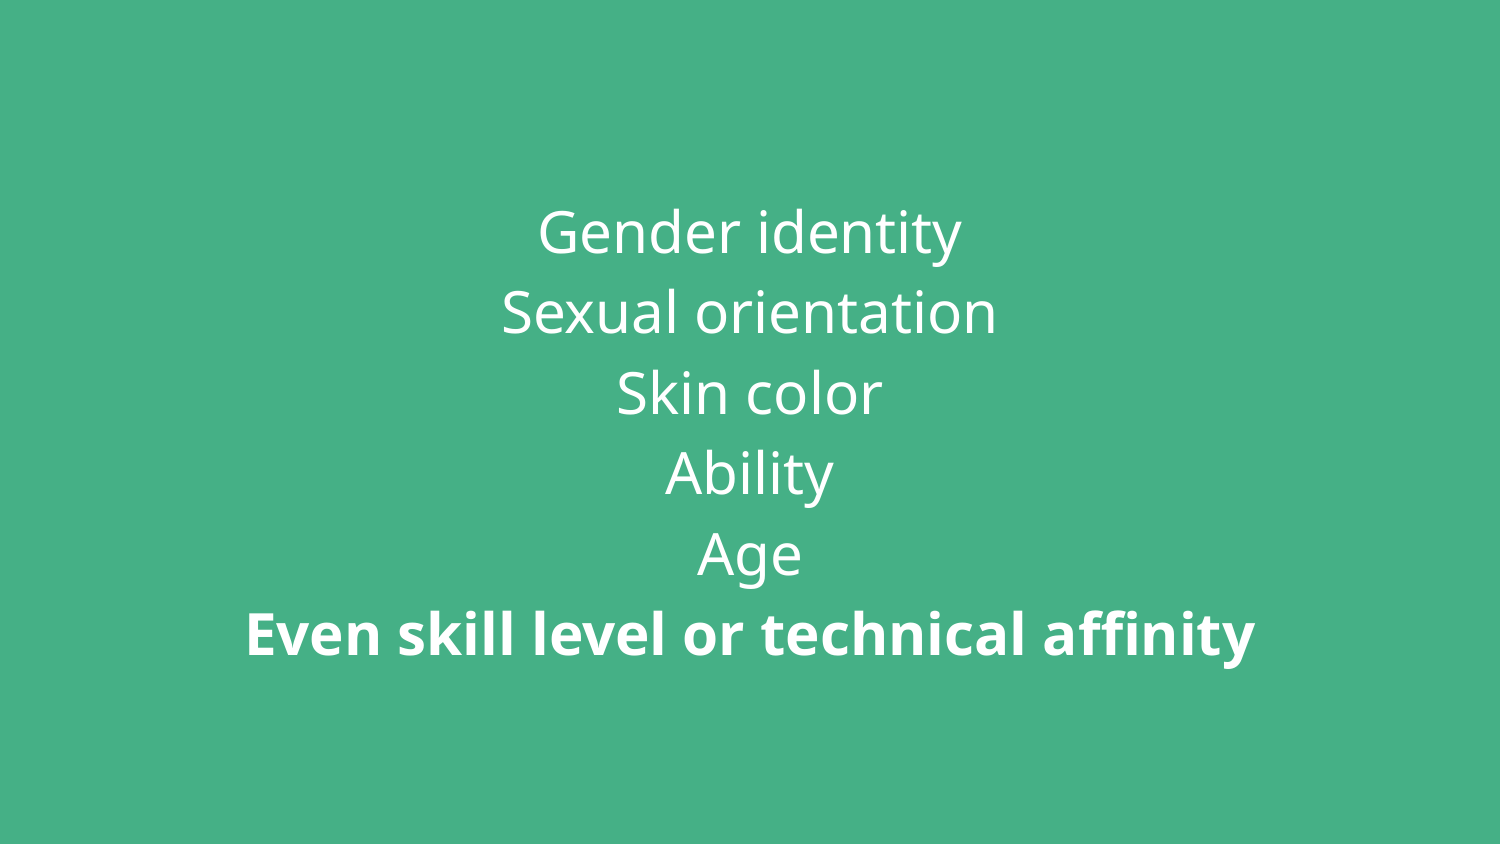

# Gender identity Sexual orientation Skin color Ability Age Even skill level or technical affinity